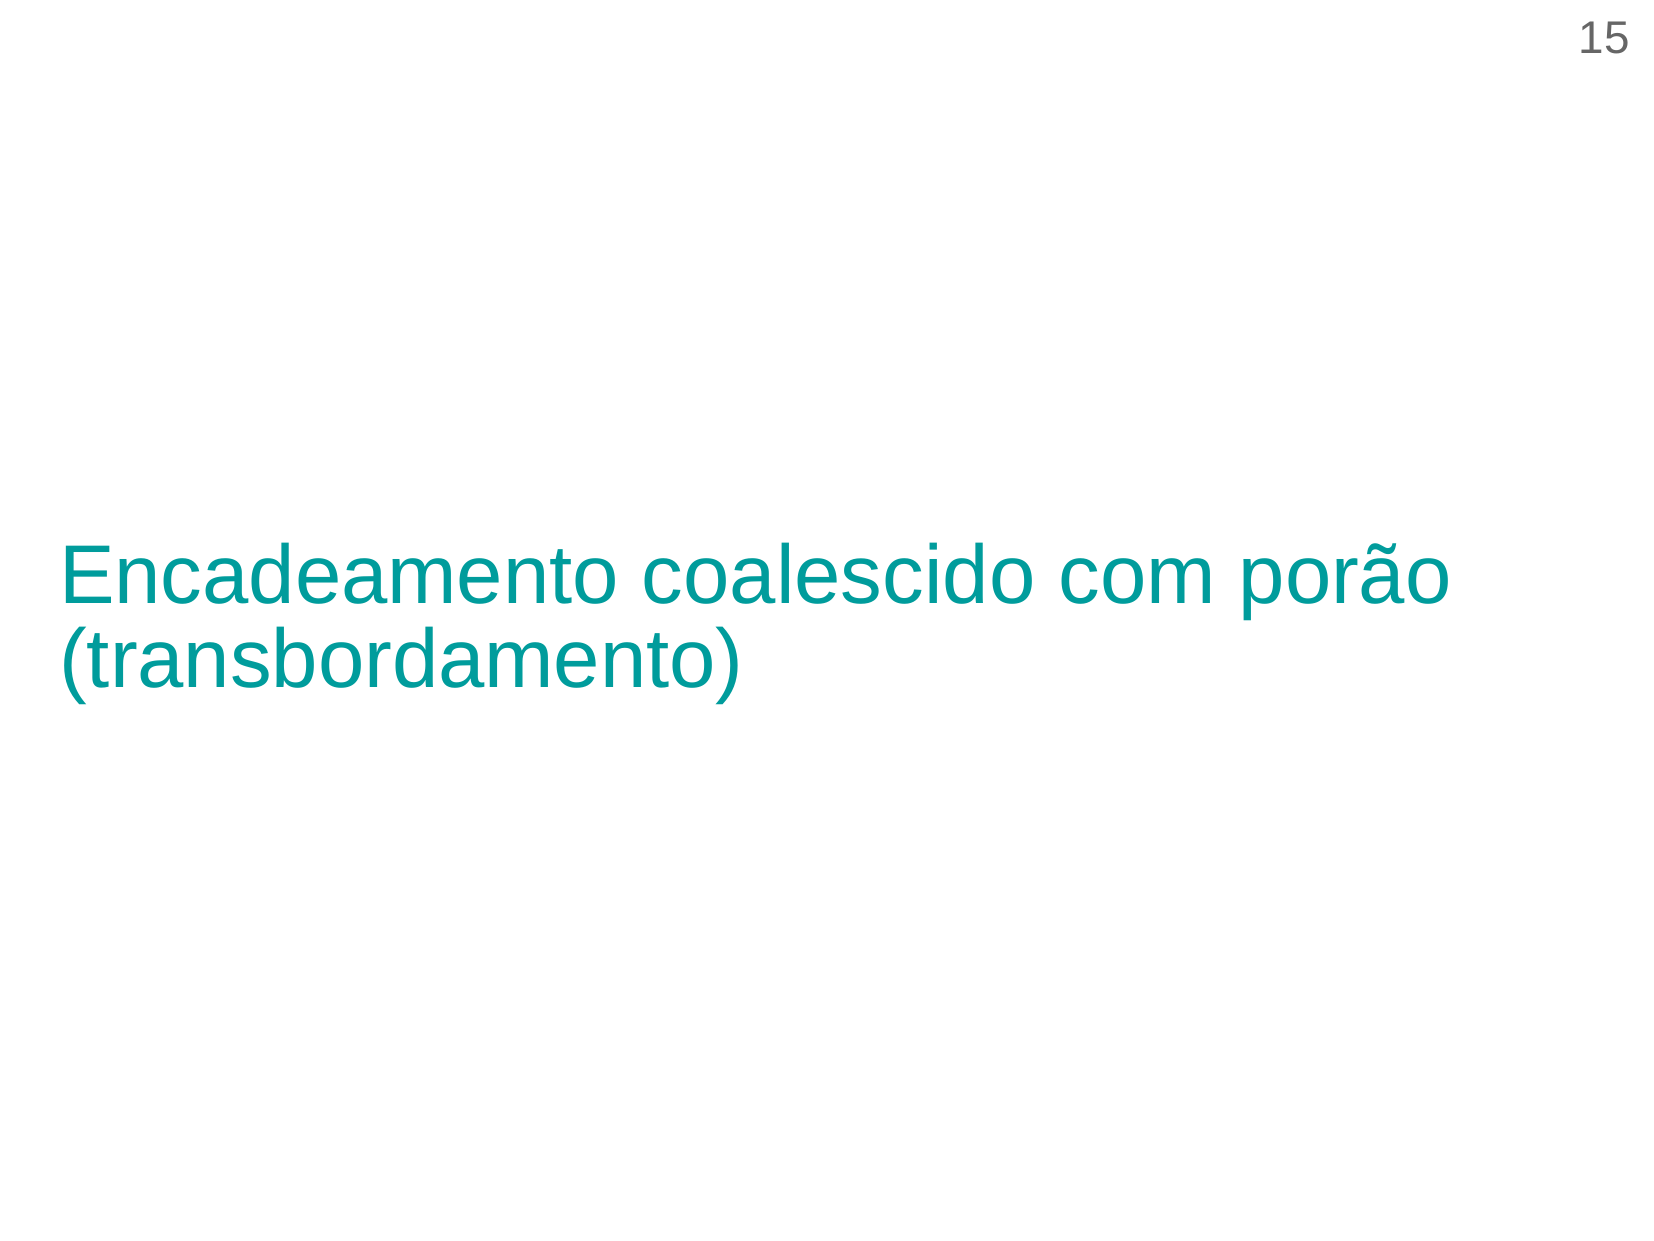

15
# Encadeamento coalescido com porão (transbordamento)